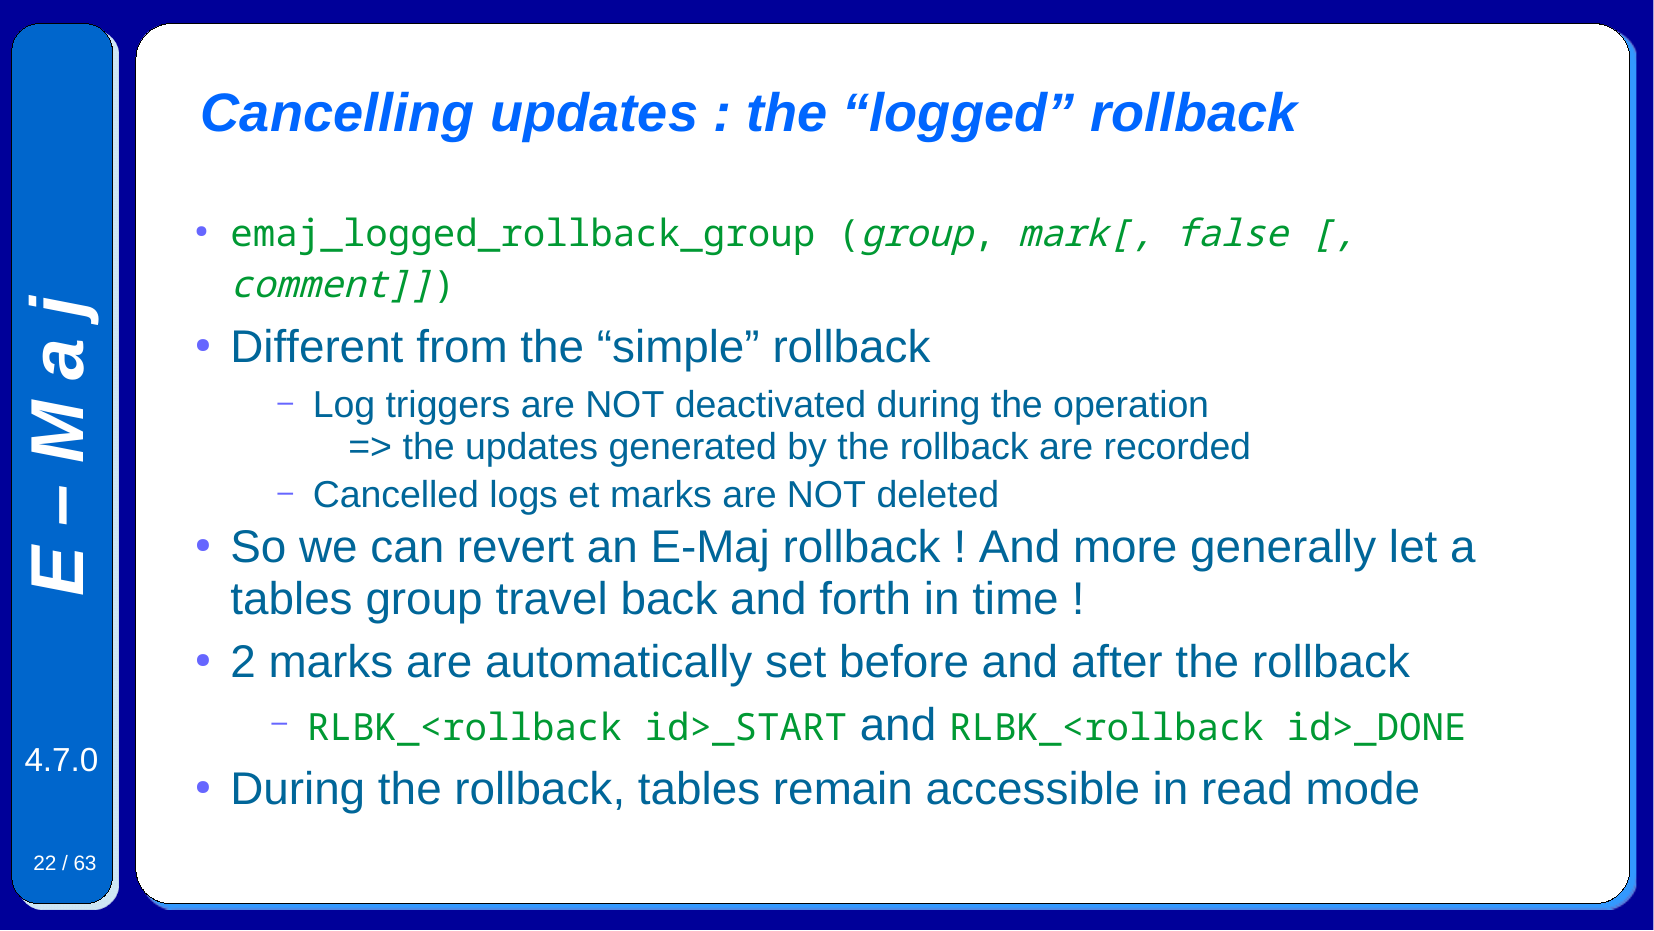

# Cancelling updates : the “logged” rollback
emaj_logged_rollback_group (group, mark[, false [, comment]])
Different from the “simple” rollback
Log triggers are NOT deactivated during the operation
=> the updates generated by the rollback are recorded
Cancelled logs et marks are NOT deleted
So we can revert an E-Maj rollback ! And more generally let a tables group travel back and forth in time !
2 marks are automatically set before and after the rollback
RLBK_<rollback id>_START and RLBK_<rollback id>_DONE
During the rollback, tables remain accessible in read mode